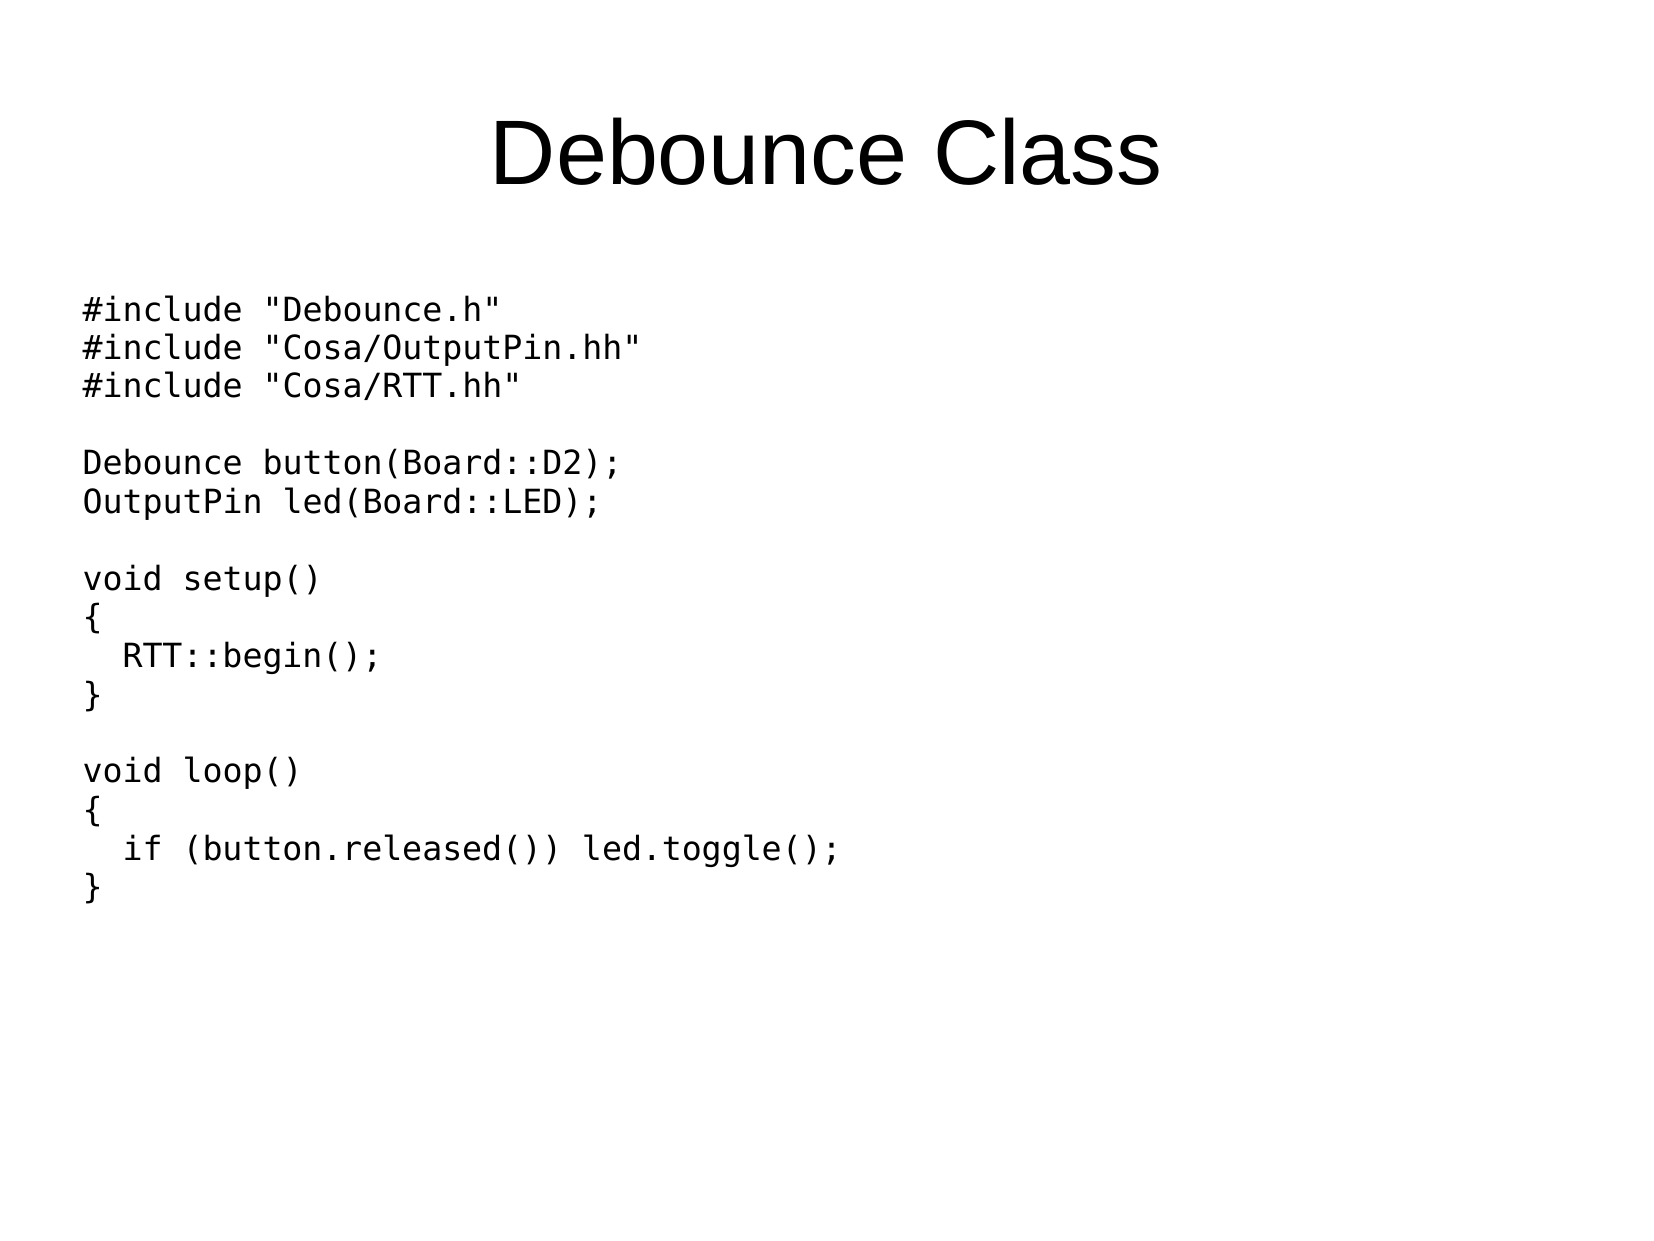

# Debounce Class
#include "Debounce.h"
#include "Cosa/OutputPin.hh"
#include "Cosa/RTT.hh"
Debounce button(Board::D2);
OutputPin led(Board::LED);
void setup()
{
 RTT::begin();
}
void loop()
{
 if (button.released()) led.toggle();
}